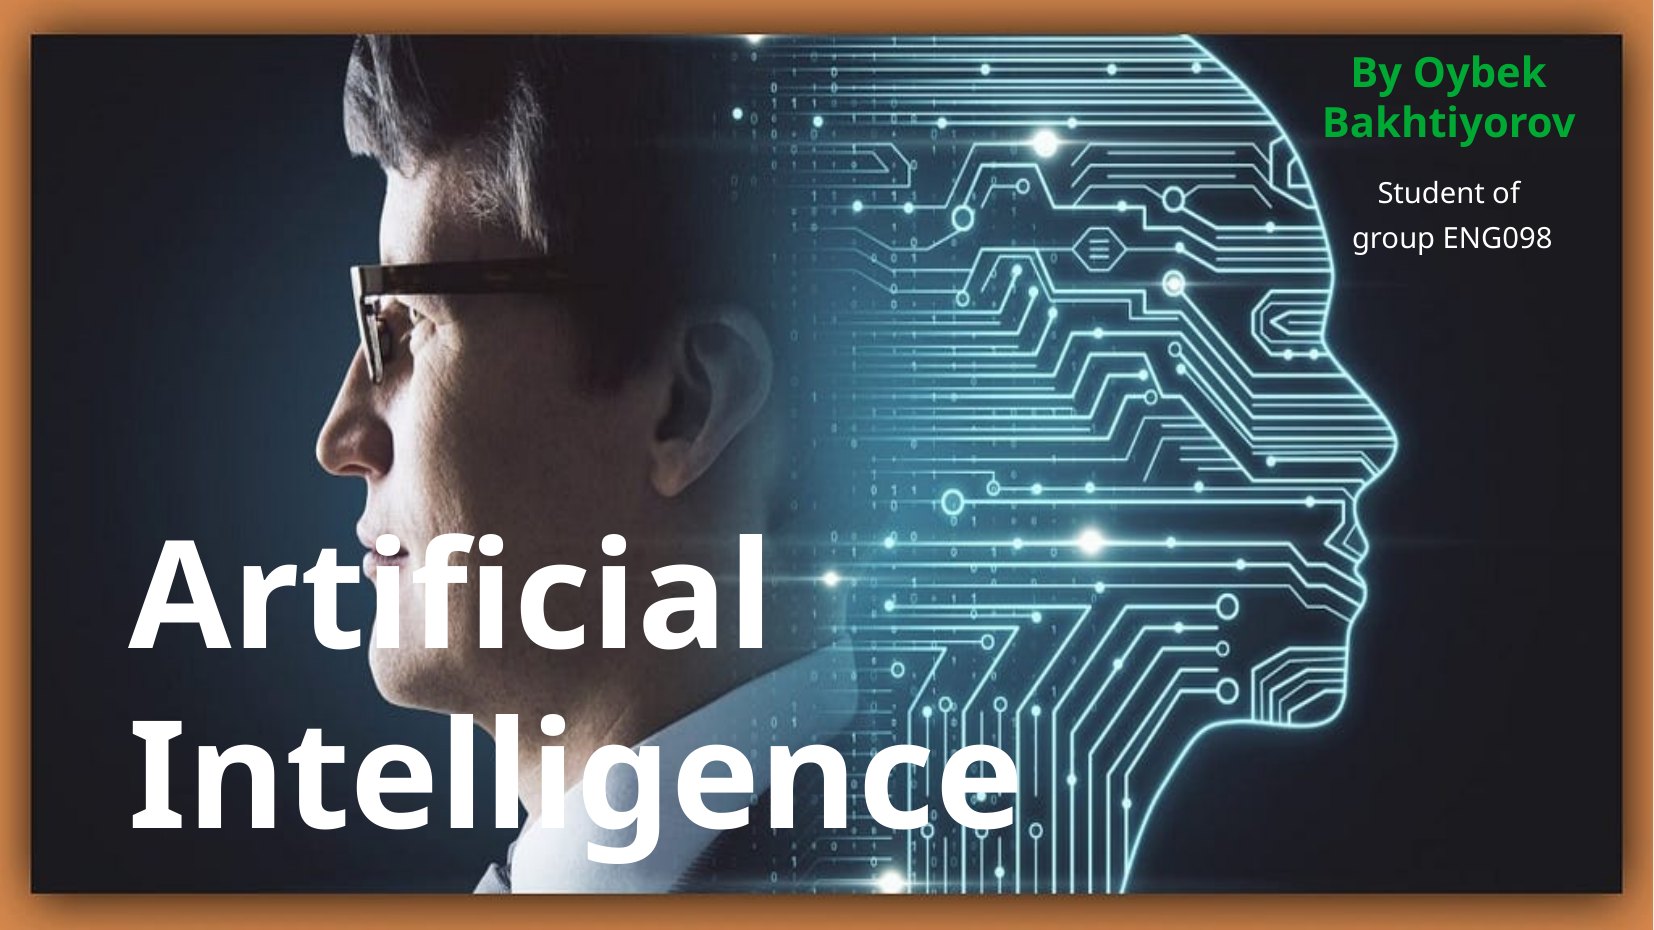

By Oybek Bakhtiyorov
Student of
 group ENG098
Artificial Intelligence
# Lorem ipsum dolor sit amet, consectetur adipiscing elit, sed do eiusmod tempor incididunt ut labore et dolore magna aliqua